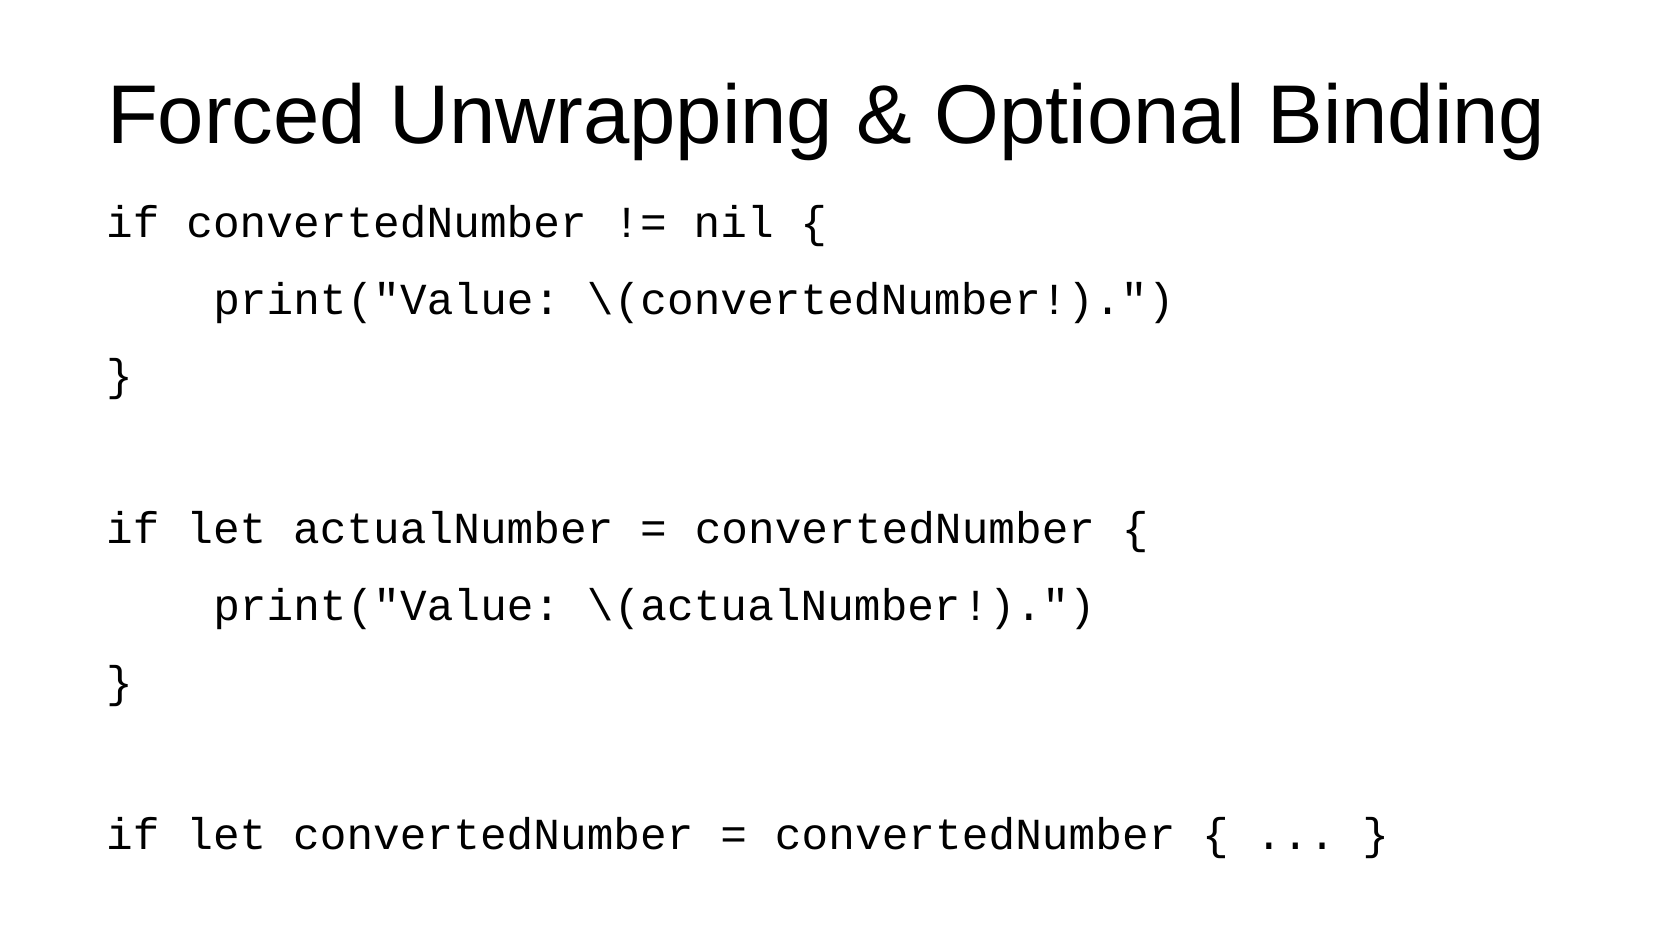

# Forced Unwrapping & Optional Binding
if convertedNumber != nil {
 print("Value: \(convertedNumber!).")
}
if let actualNumber = convertedNumber {
 print("Value: \(actualNumber!).")
}
if let convertedNumber = convertedNumber { ... }